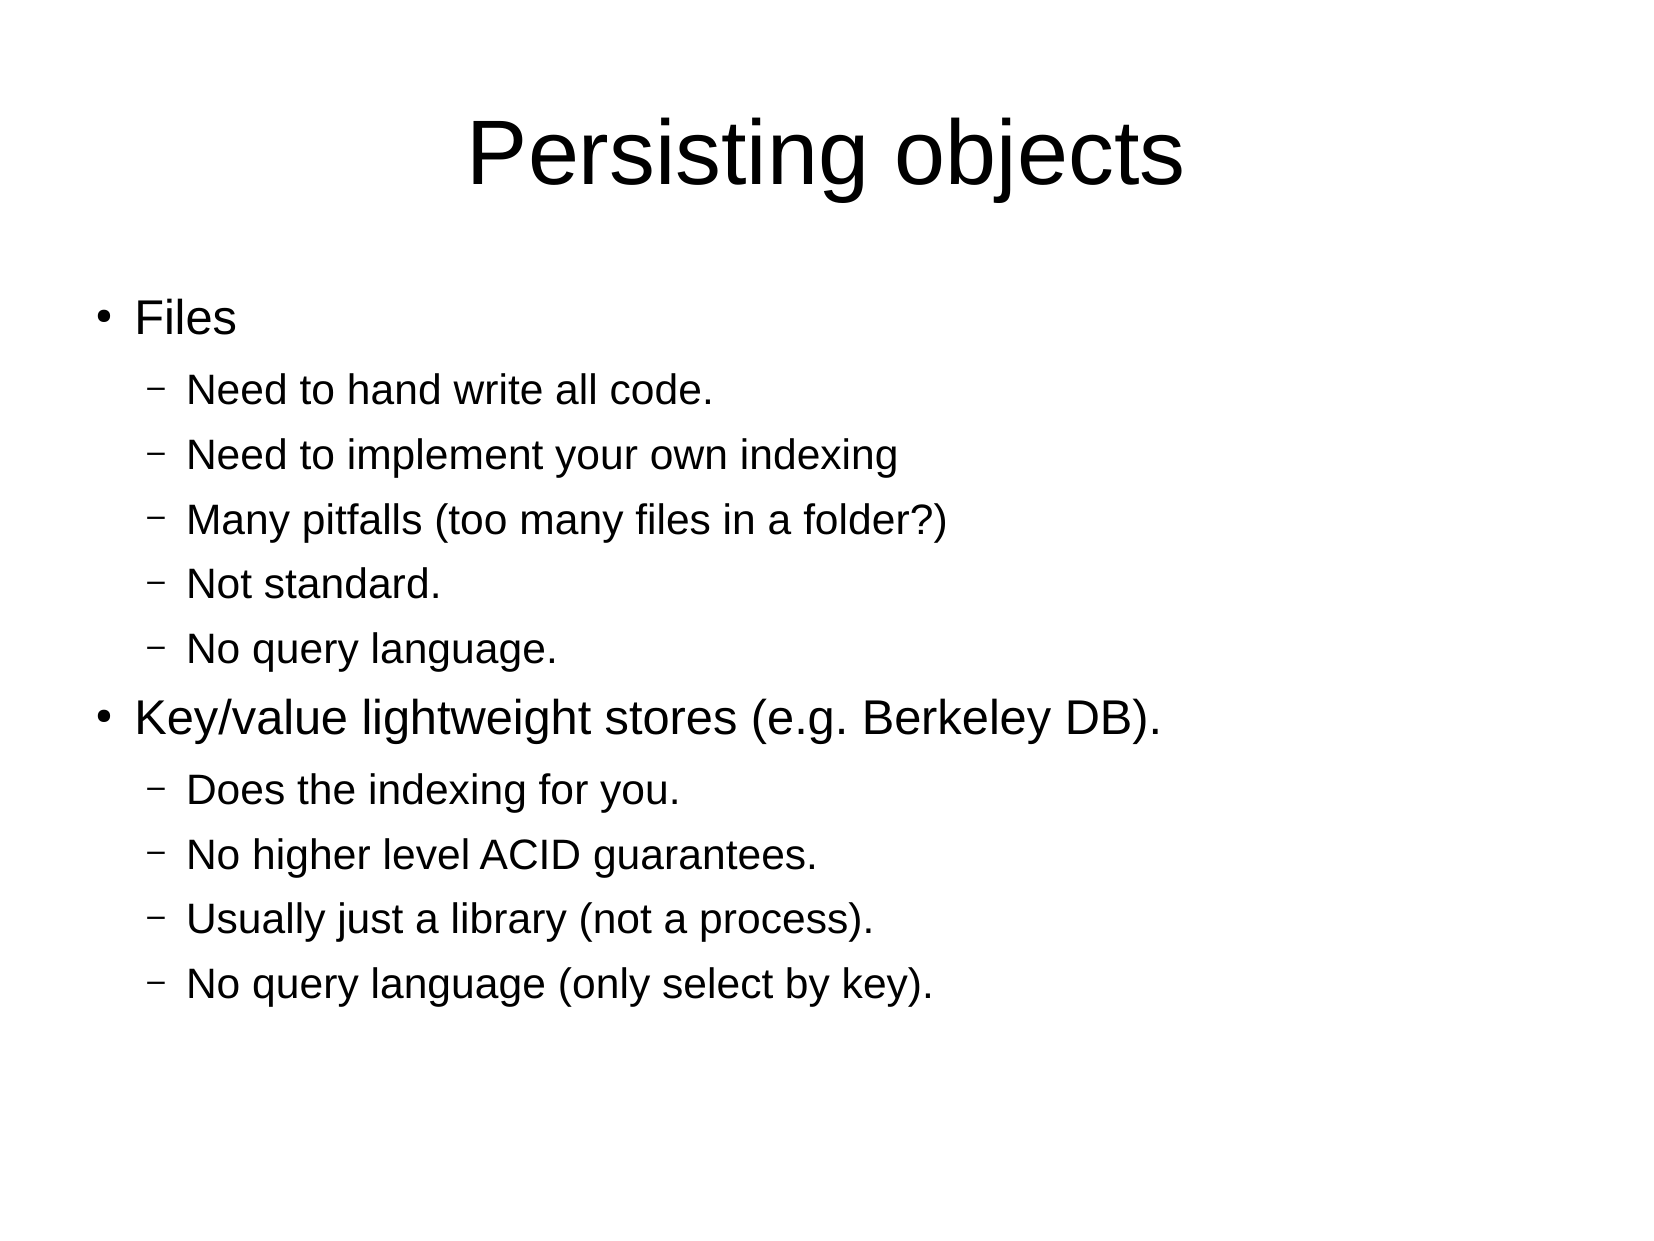

# Persisting objects
Files
Need to hand write all code.
Need to implement your own indexing
Many pitfalls (too many files in a folder?)
Not standard.
No query language.
Key/value lightweight stores (e.g. Berkeley DB).
Does the indexing for you.
No higher level ACID guarantees.
Usually just a library (not a process).
No query language (only select by key).